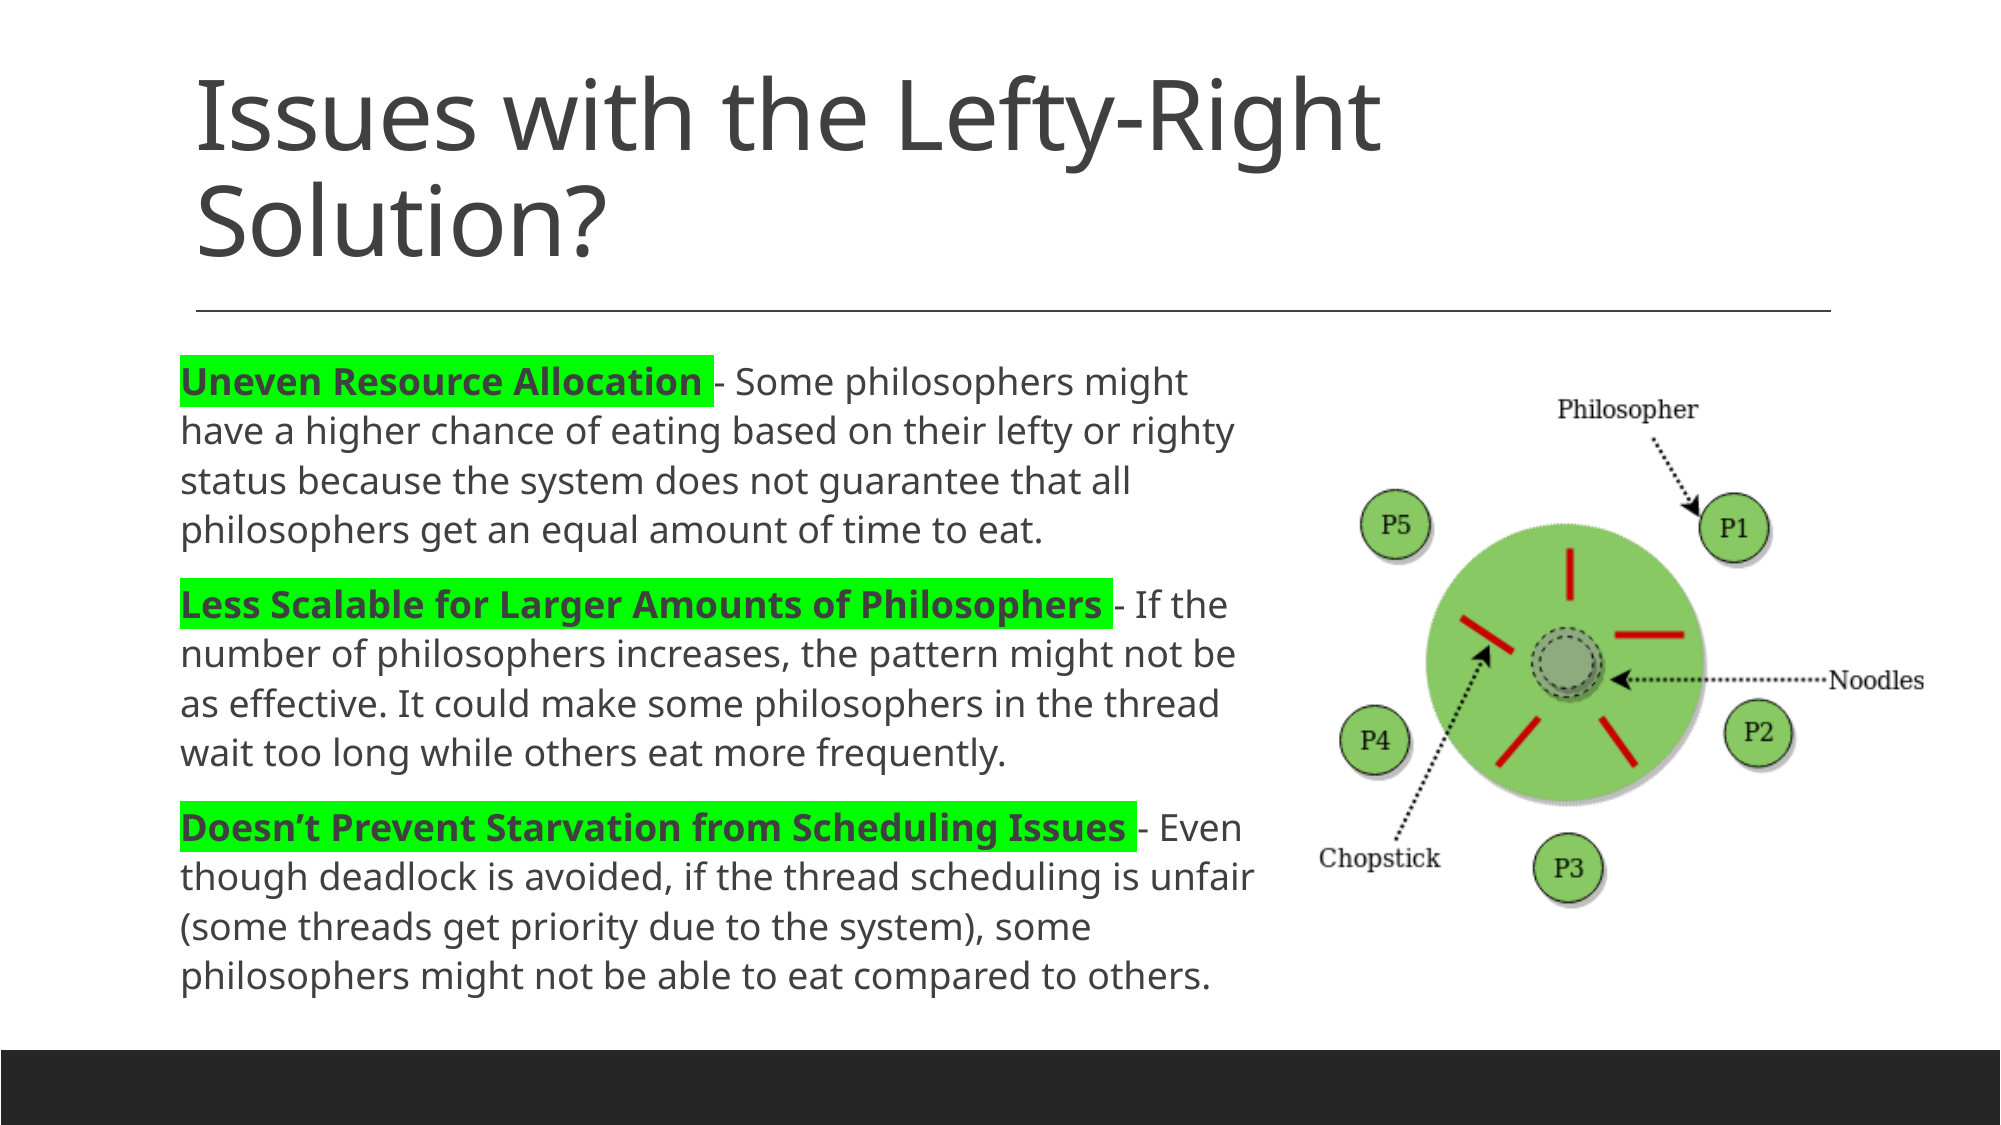

# Issues with the Lefty-Right Solution?
Uneven Resource Allocation - Some philosophers might have a higher chance of eating based on their lefty or righty status because the system does not guarantee that all philosophers get an equal amount of time to eat.
Less Scalable for Larger Amounts of Philosophers - If the number of philosophers increases, the pattern might not be as effective. It could make some philosophers in the thread wait too long while others eat more frequently.
Doesn’t Prevent Starvation from Scheduling Issues - Even though deadlock is avoided, if the thread scheduling is unfair (some threads get priority due to the system), some philosophers might not be able to eat compared to others.